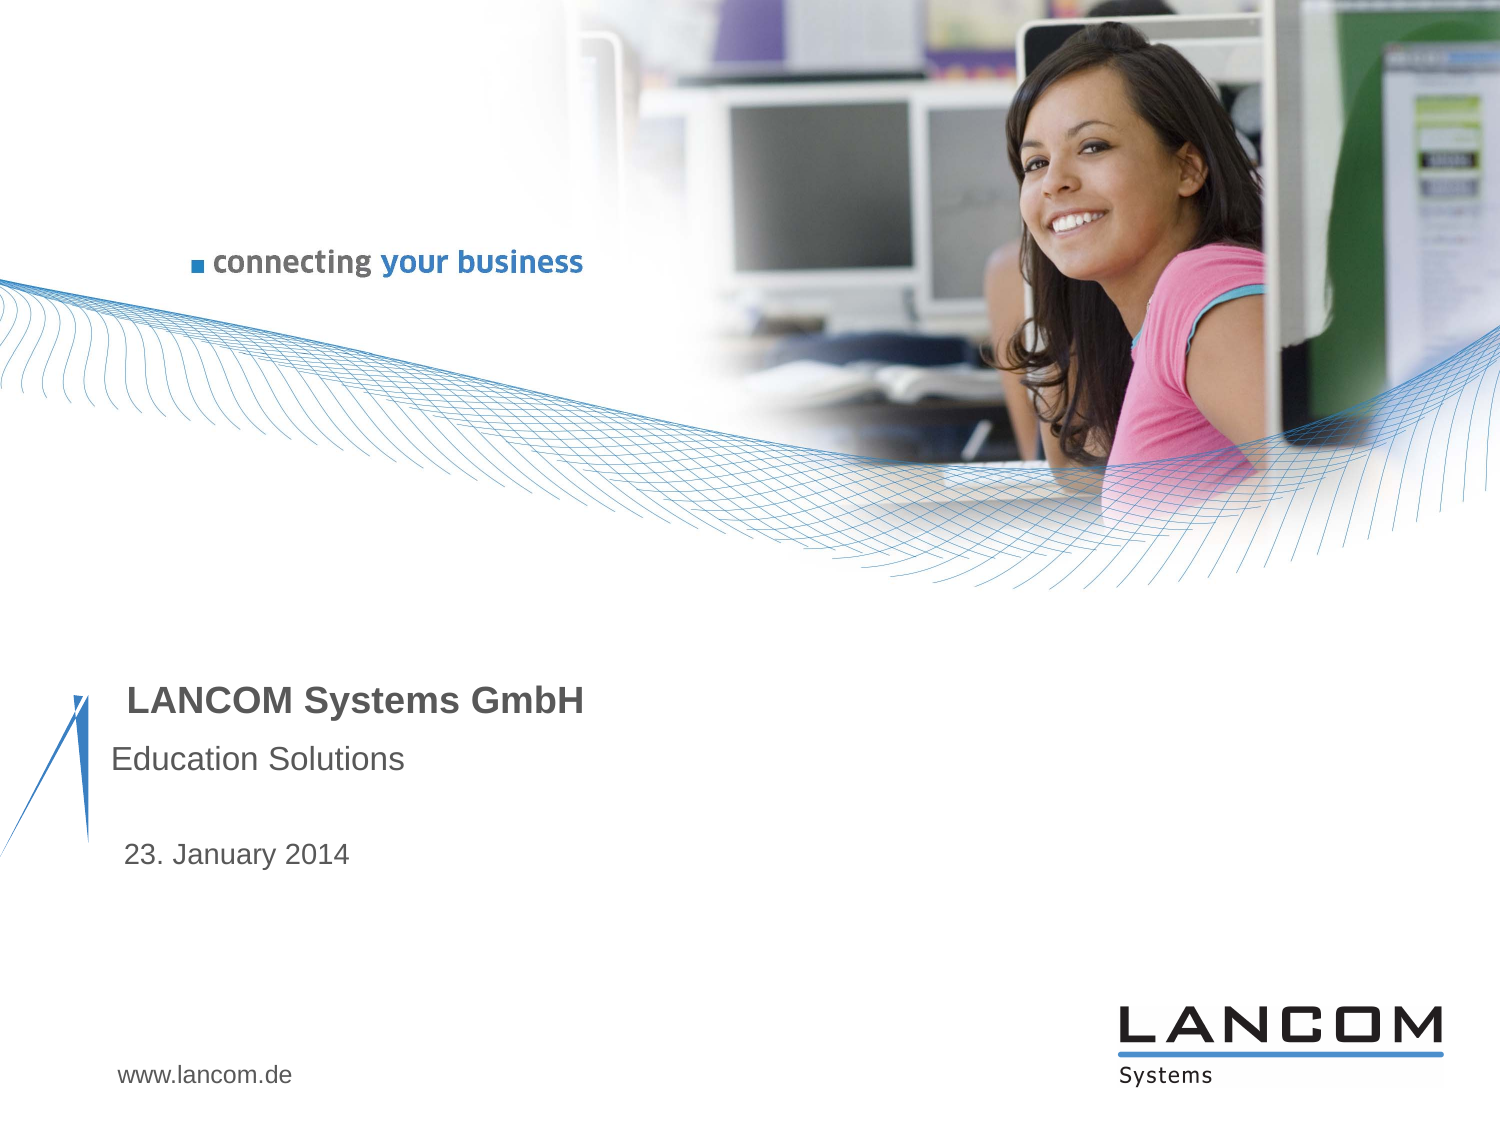

LANCOM Systems GmbH
# Education Solutions
23. January 2014